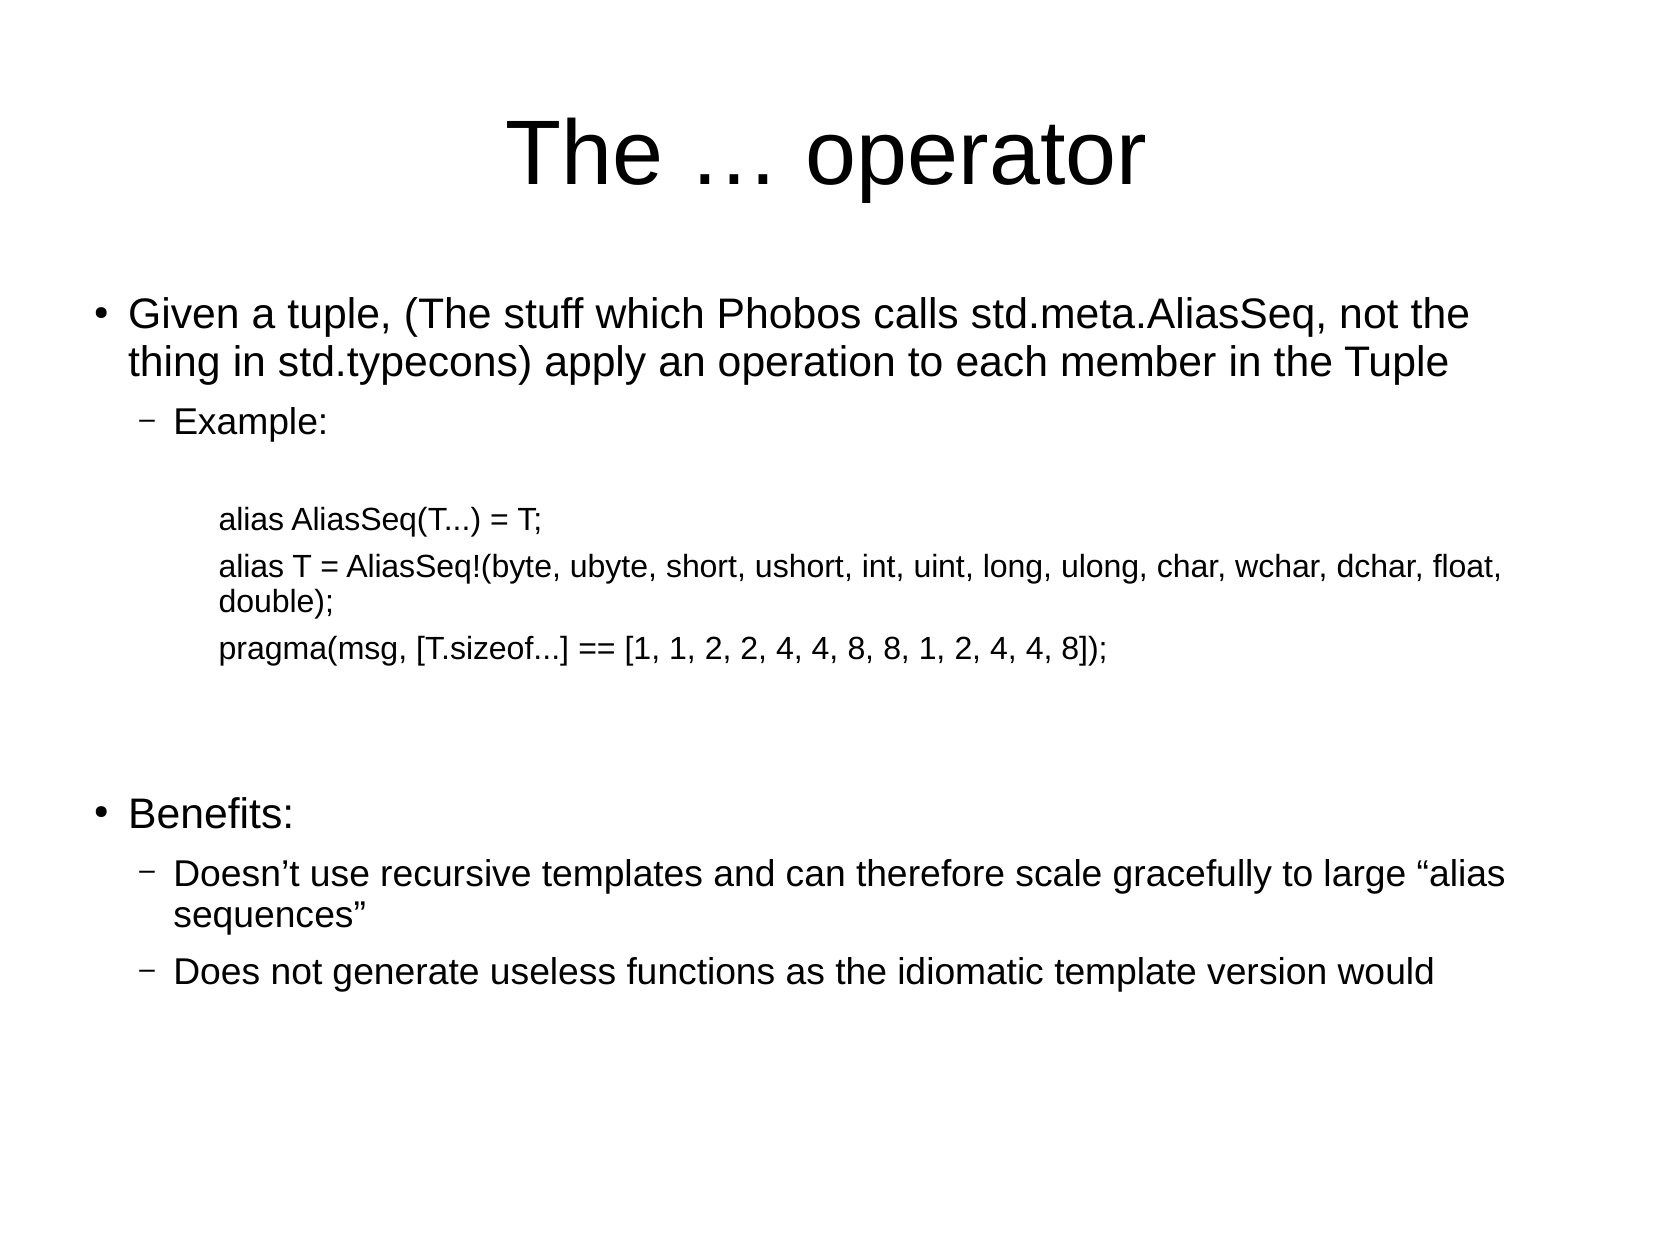

# The … operator
Given a tuple, (The stuff which Phobos calls std.meta.AliasSeq, not the thing in std.typecons) apply an operation to each member in the Tuple
Example:
alias AliasSeq(T...) = T;
alias T = AliasSeq!(byte, ubyte, short, ushort, int, uint, long, ulong, char, wchar, dchar, float, double);
pragma(msg, [T.sizeof...] == [1, 1, 2, 2, 4, 4, 8, 8, 1, 2, 4, 4, 8]);
Benefits:
Doesn’t use recursive templates and can therefore scale gracefully to large “alias sequences”
Does not generate useless functions as the idiomatic template version would